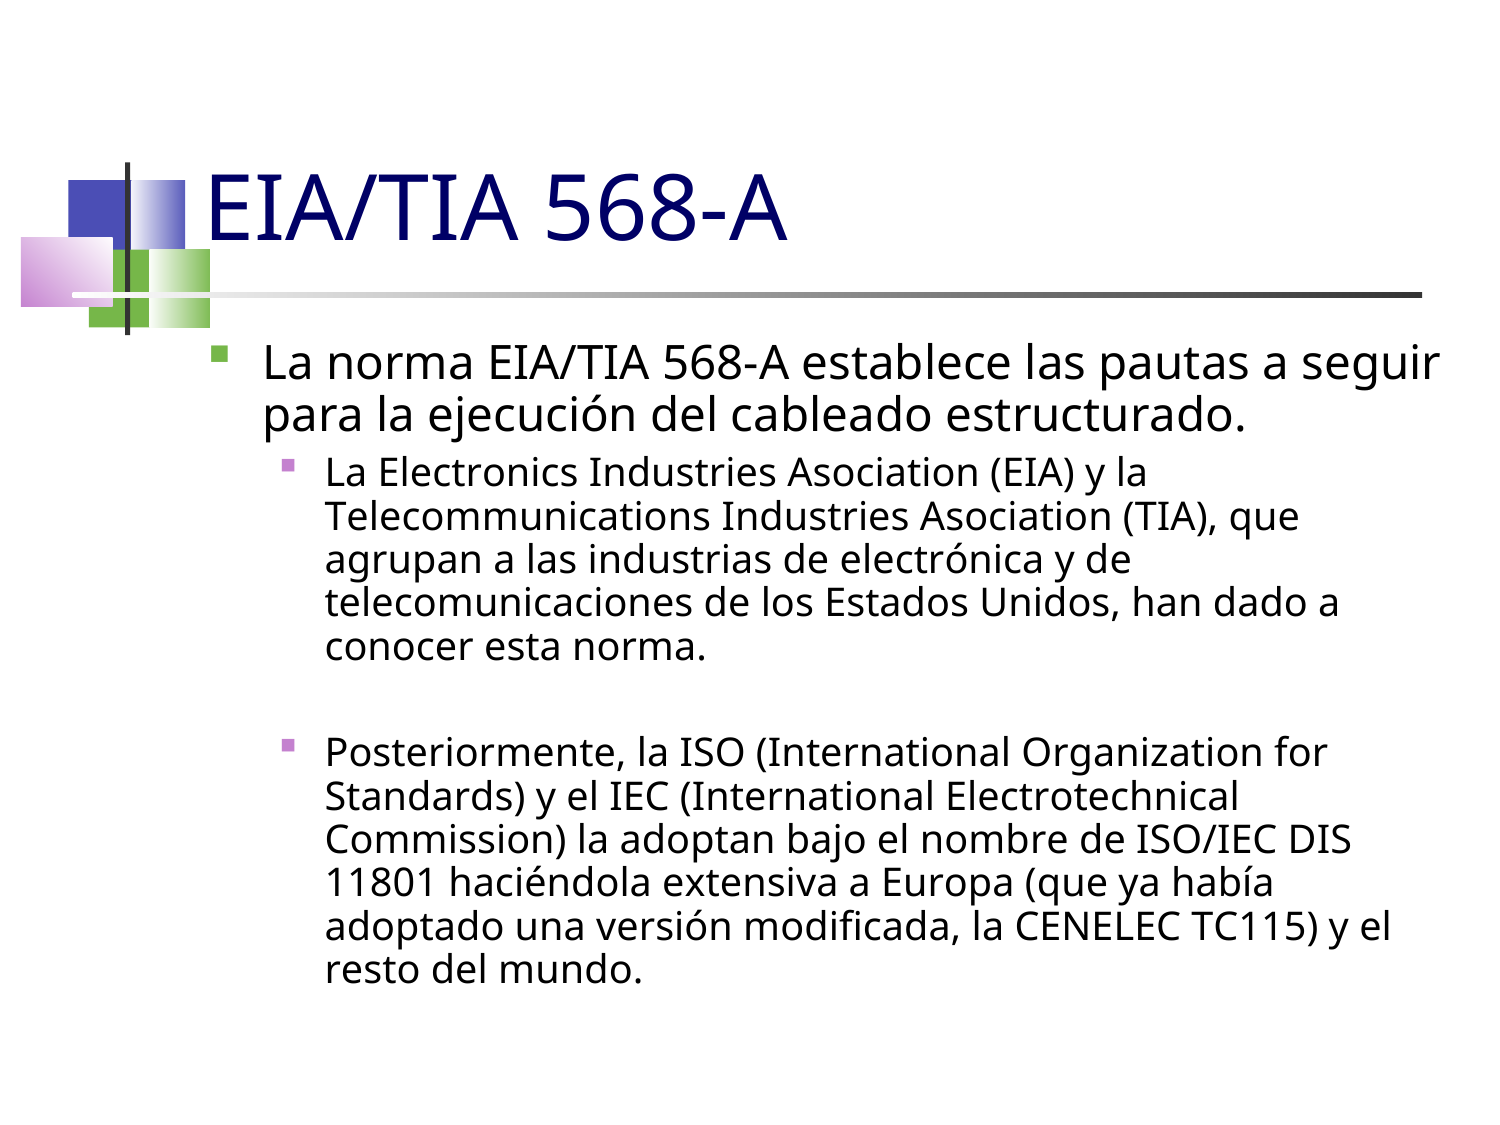

# EIA/TIA 568-A
La norma EIA/TIA 568-A establece las pautas a seguir para la ejecución del cableado estructurado.
La Electronics Industries Asociation (EIA) y la Telecommunications Industries Asociation (TIA), que agrupan a las industrias de electrónica y de telecomunicaciones de los Estados Unidos, han dado a conocer esta norma.
Posteriormente, la ISO (International Organization for Standards) y el IEC (International Electrotechnical Commission) la adoptan bajo el nombre de ISO/IEC DIS 11801 haciéndola extensiva a Europa (que ya había adoptado una versión modificada, la CENELEC TC115) y el resto del mundo.